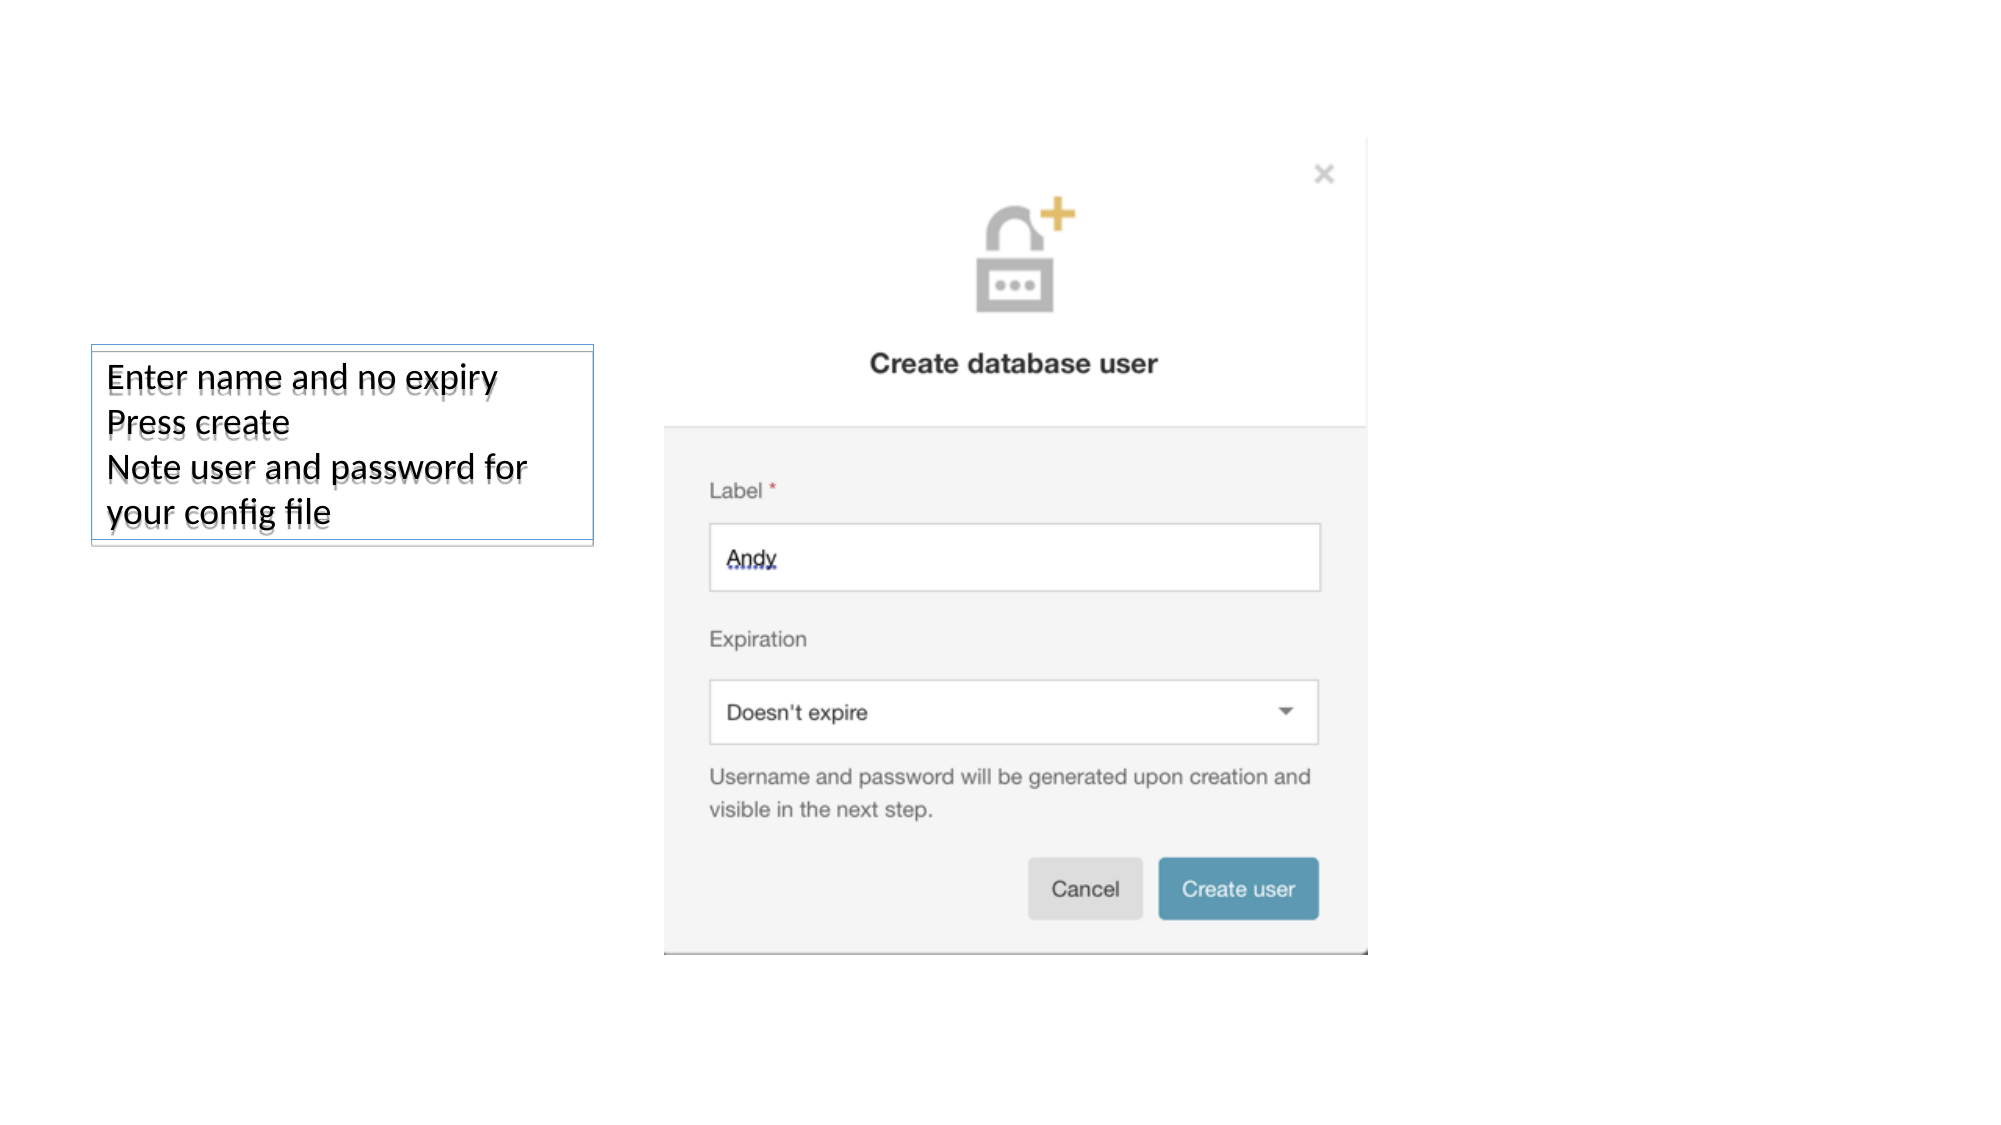

Enter name and no expiry
Press create
Note user and password for your config file